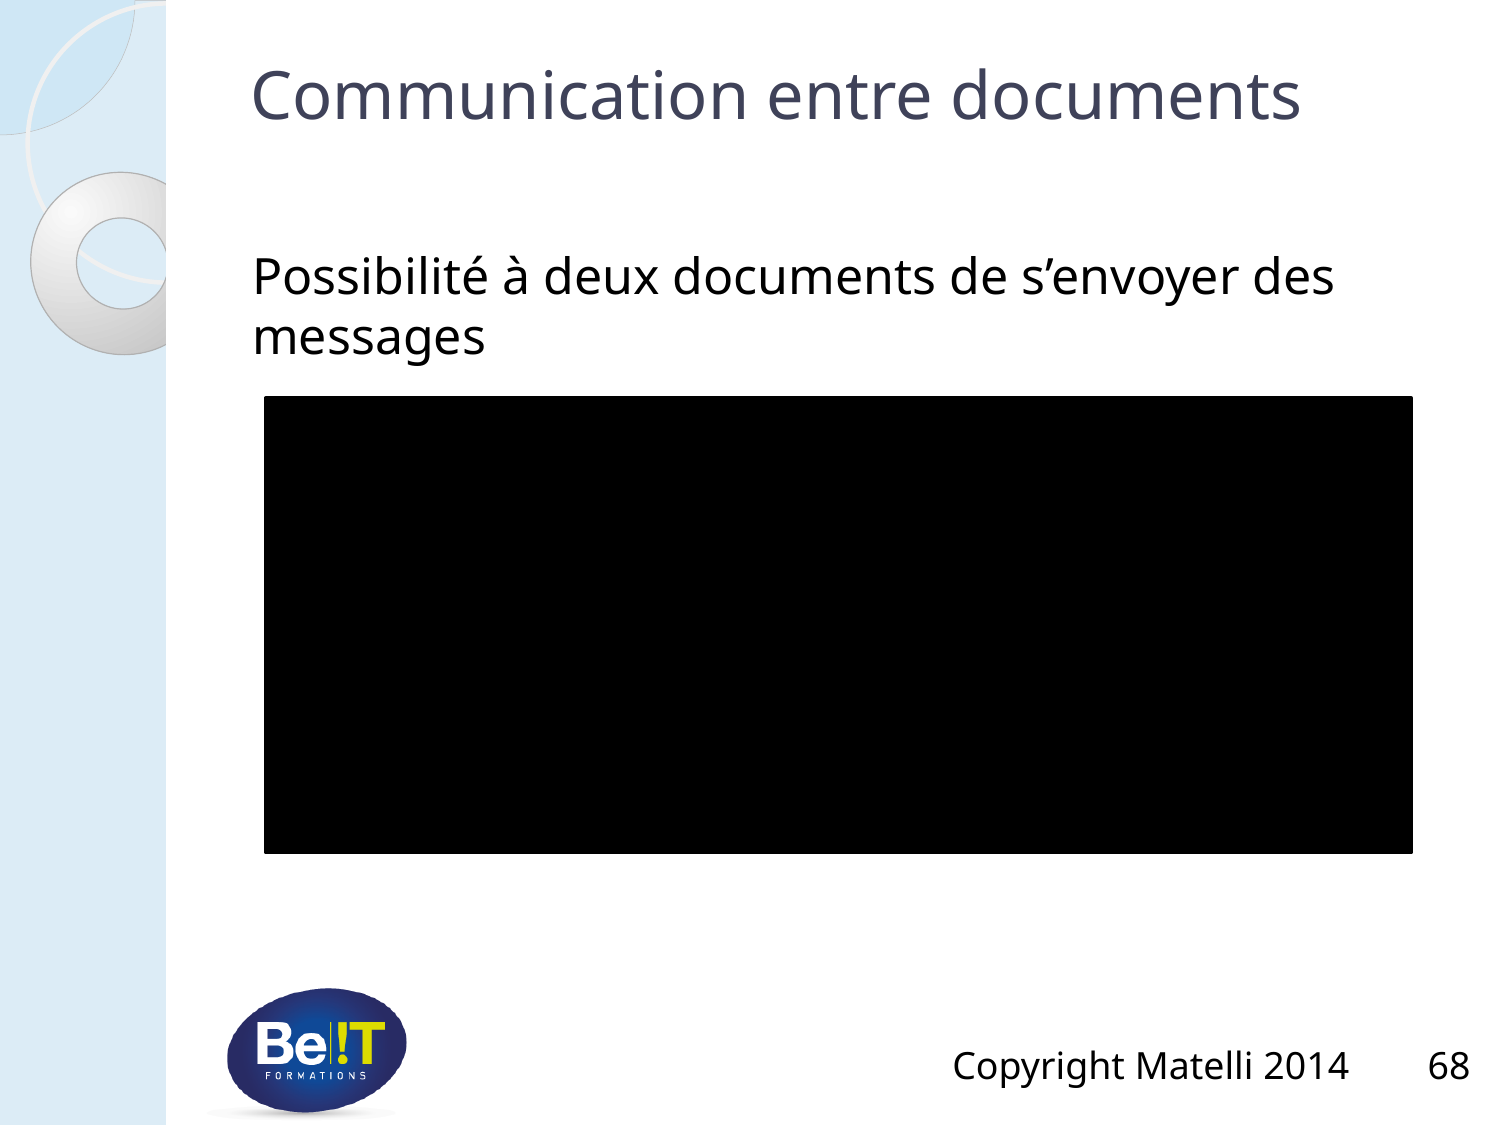

# Communication entre documents
Possibilité à deux documents de s’envoyer des messages
 // Document HTML d'origine
 iframe.contentWindow.postMessage(message, origin);
 // Document HTML de l'iframe
 window.addEventListener('message', function(event) {
 if (event.origin === 'http://localhost') {
 console.log(event.data);
 }
 });
Copyright Matelli 2014